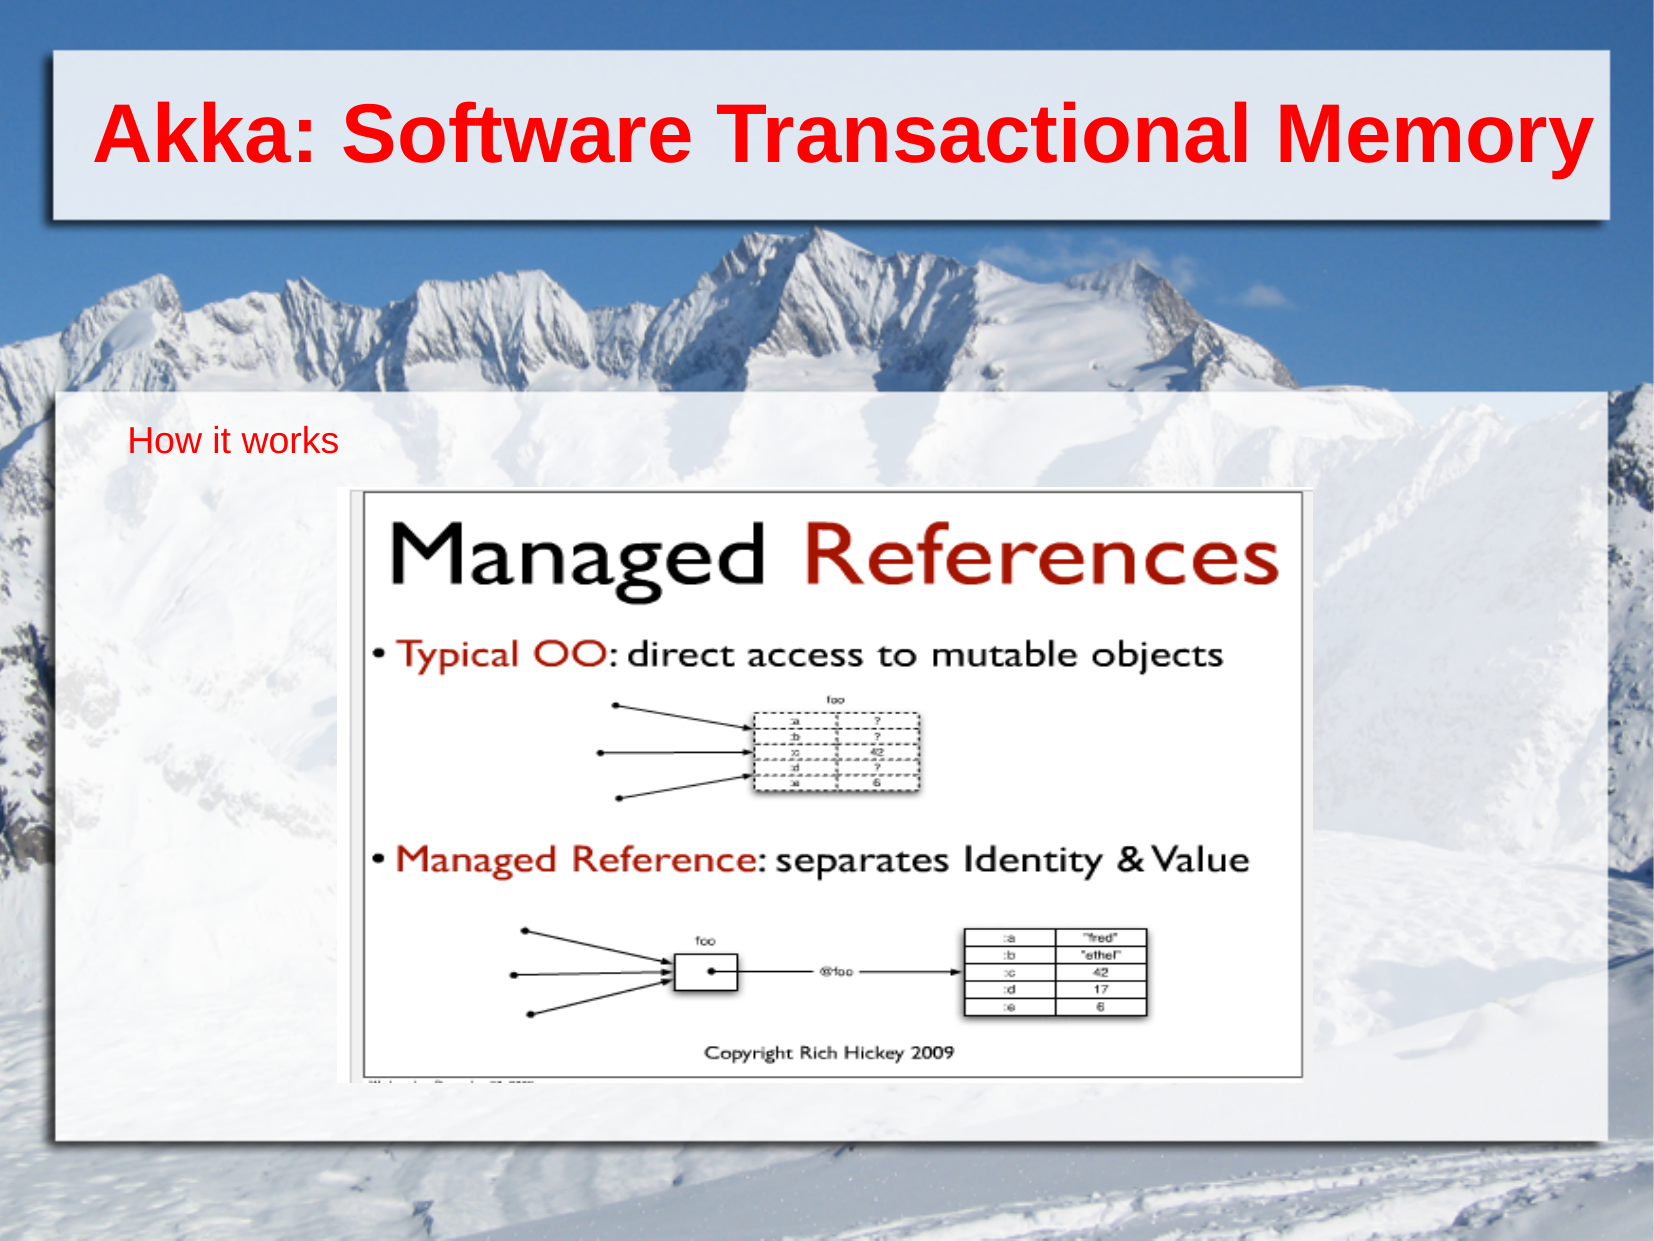

Akka: Software Transactional Memory
How it works